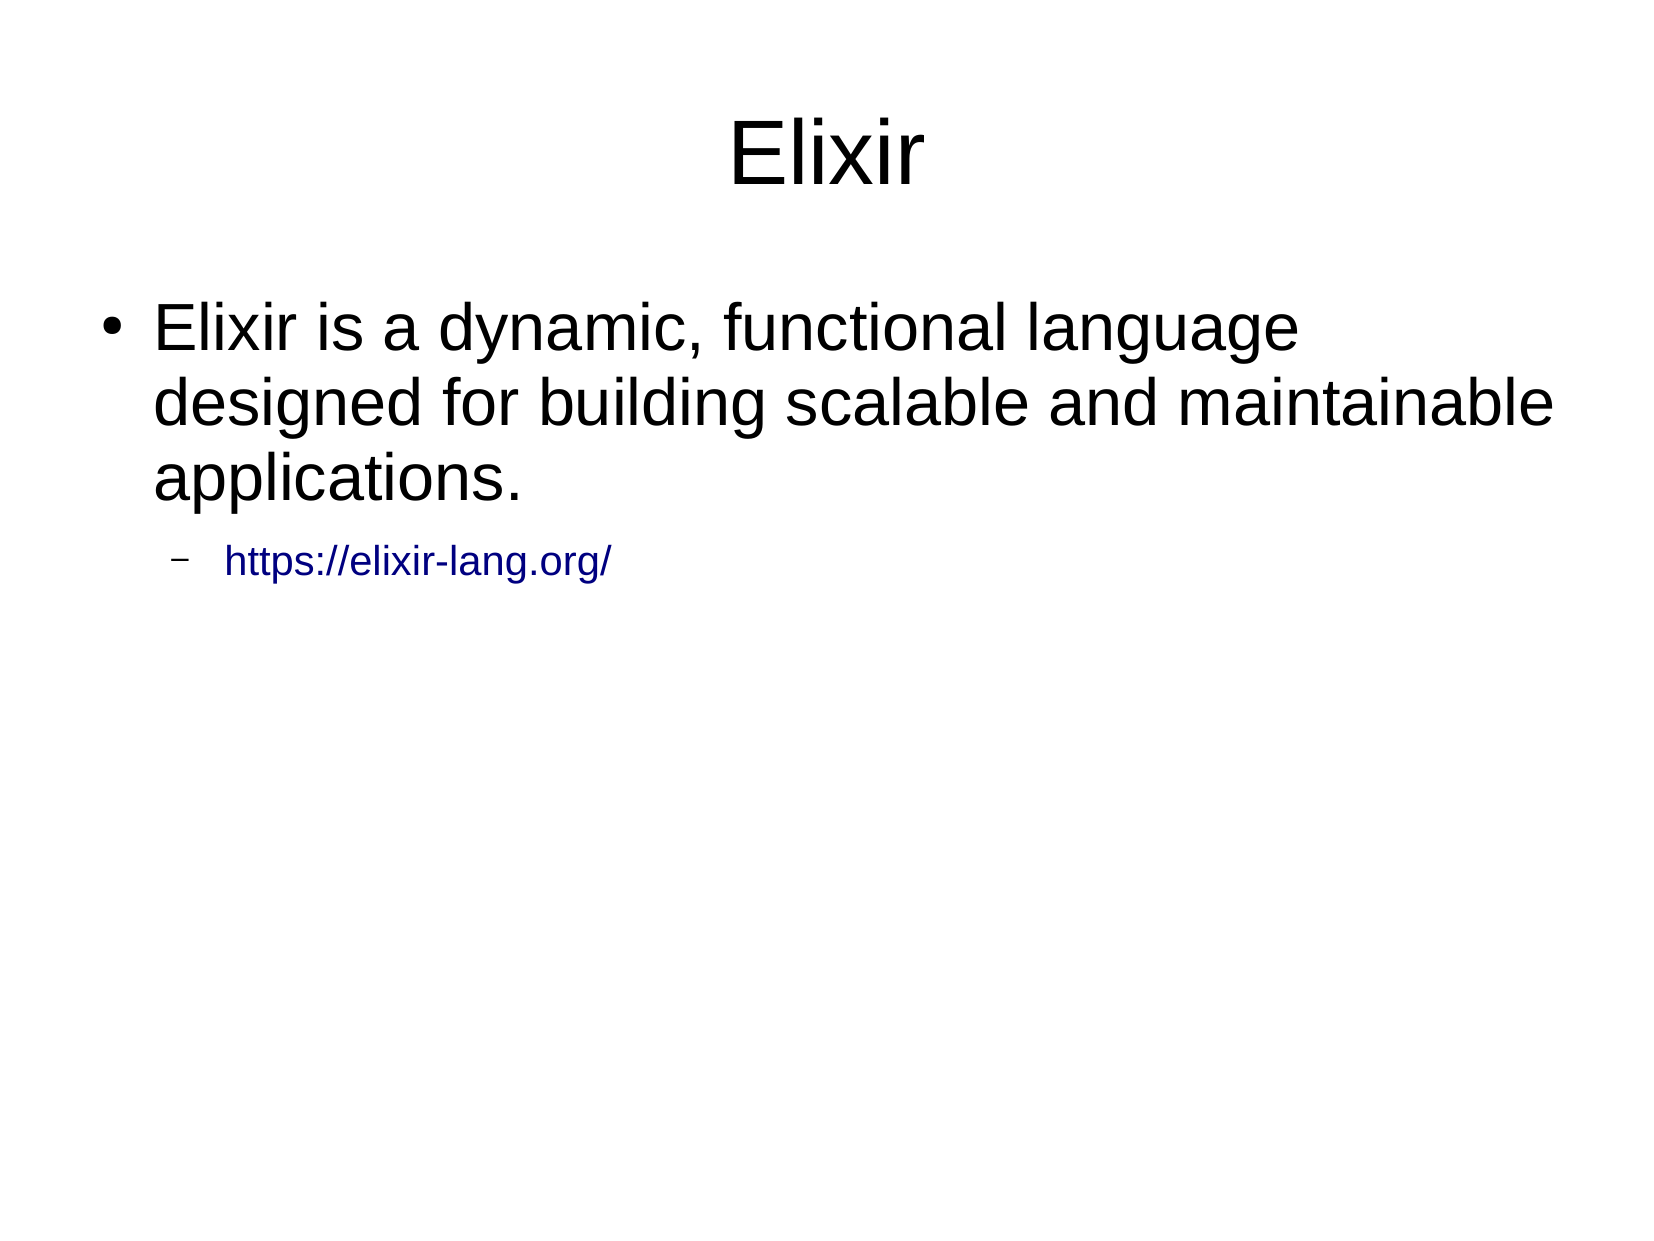

# Elixir
Elixir is a dynamic, functional language designed for building scalable and maintainable applications.
https://elixir-lang.org/